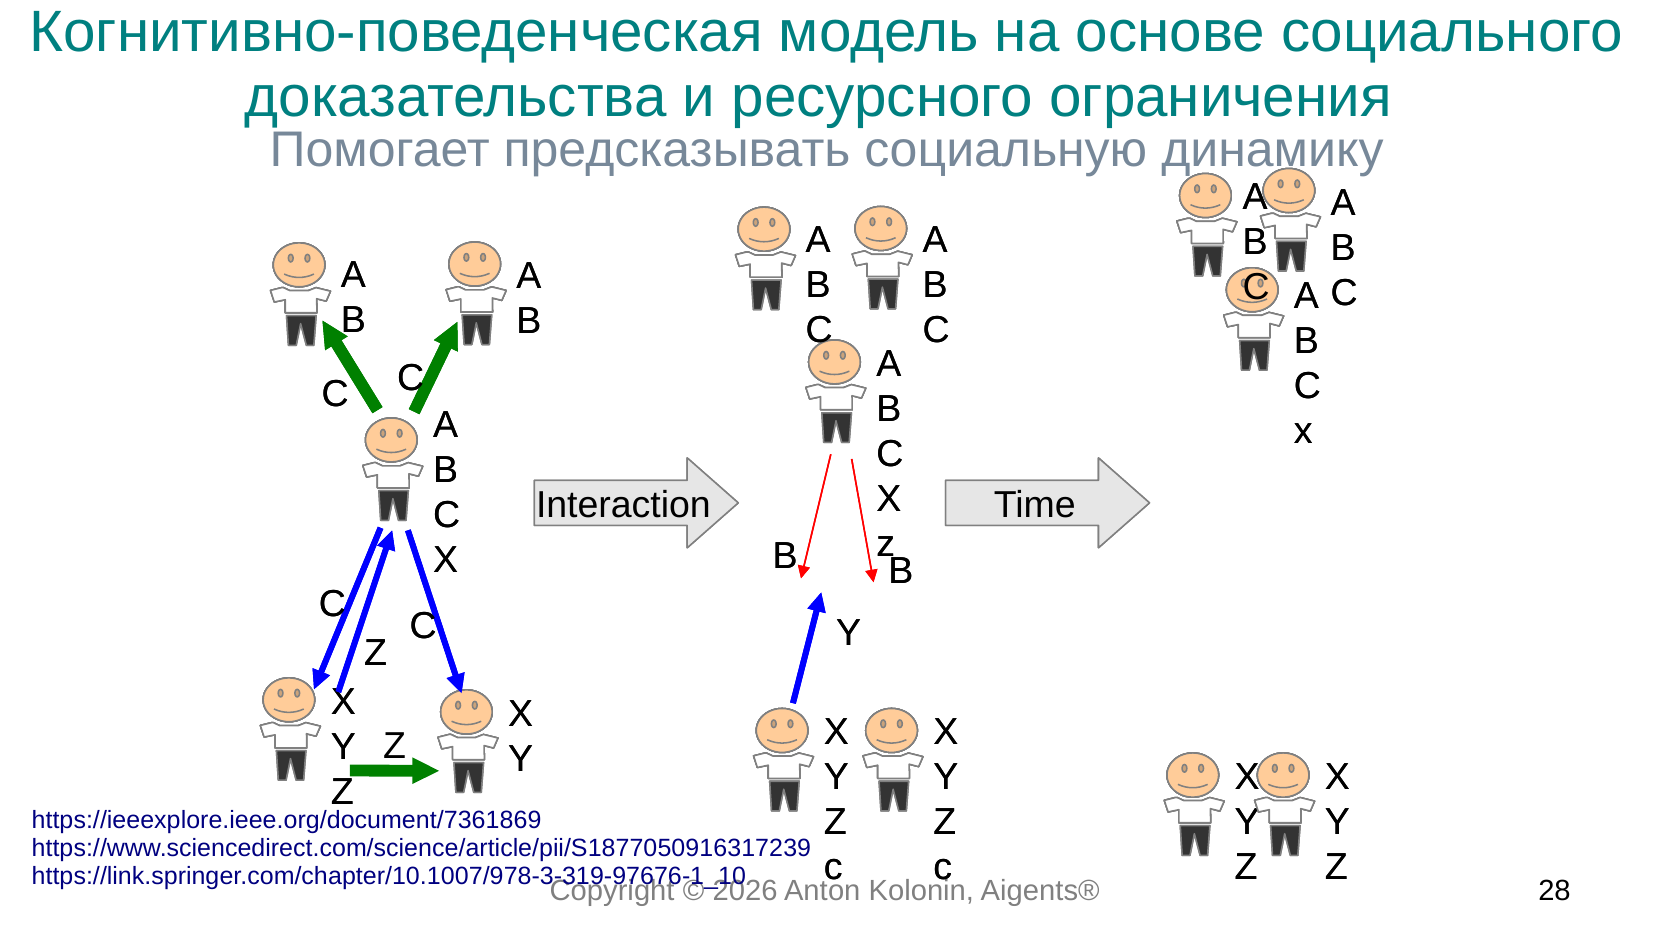

Когнитивно-поведенческая модель на основе социального доказательства и ресурсного ограничения
Помогает предсказывать социальную динамику
A
B
C
A
B
C
A
B
C
A
B
C
A
B
C
A
B
C
A
B
C
A
B
C
A
B
A
B
A
B
A
B
A
B
C
x
A
B
C
x
A
B
C
X
z
A
B
C
X
z
C
C
C
C
A
B
C
X
A
B
C
X
Interaction
Interaction
Time
Time
B
B
B
B
C
C
C
C
Y
Y
Z
Z
X
Y
Z
X
Y
Z
X
Y
X
Y
X
Y
Z
c
X
Y
Z
c
X
Y
Z
c
X
Y
Z
c
Z
X
Y
Z
X
Y
Z
X
Y
Z
X
Y
Z
https://ieeexplore.ieee.org/document/7361869
https://www.sciencedirect.com/science/article/pii/S1877050916317239
https://link.springer.com/chapter/10.1007/978-3-319-97676-1_10
Copyright © 2026 Anton Kolonin, Aigents®
28